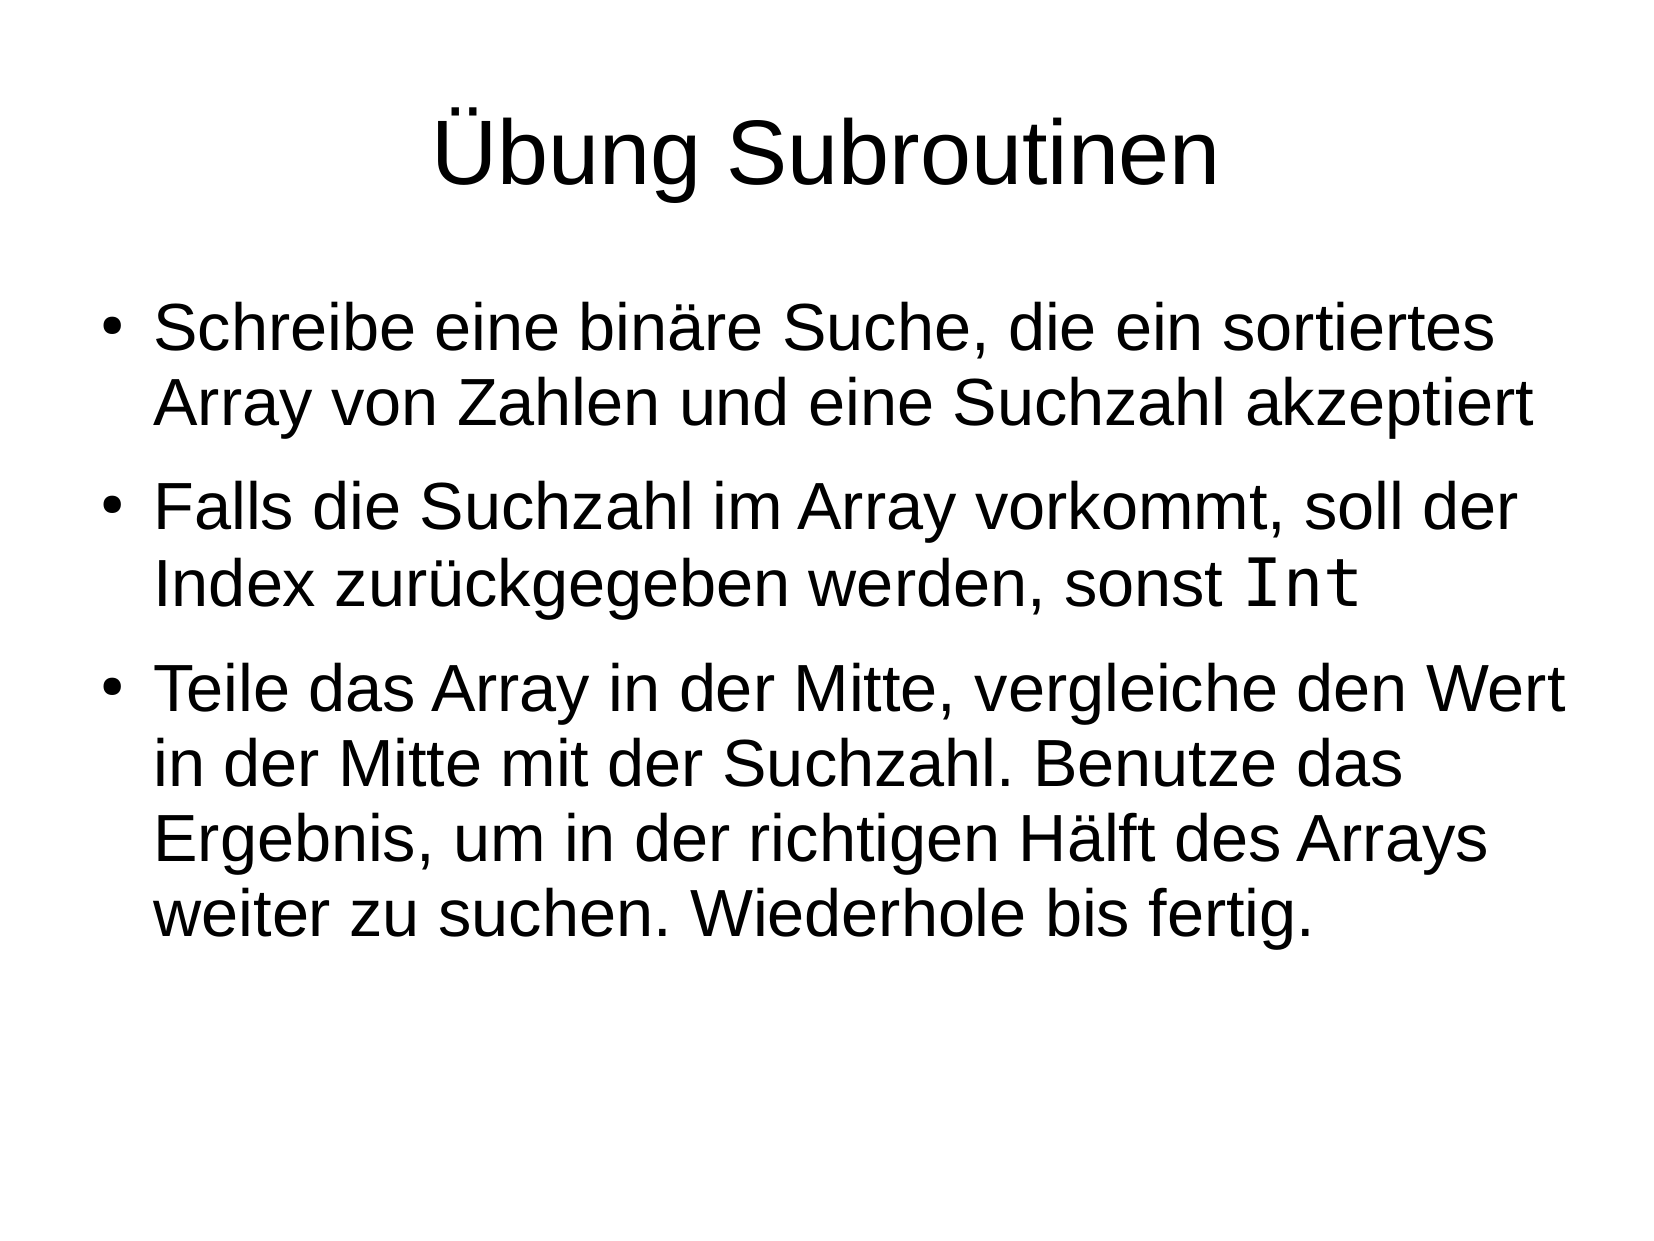

# Übung Subroutinen
Schreibe eine binäre Suche, die ein sortiertes Array von Zahlen und eine Suchzahl akzeptiert
Falls die Suchzahl im Array vorkommt, soll der Index zurückgegeben werden, sonst Int
Teile das Array in der Mitte, vergleiche den Wert in der Mitte mit der Suchzahl. Benutze das Ergebnis, um in der richtigen Hälft des Arrays weiter zu suchen. Wiederhole bis fertig.